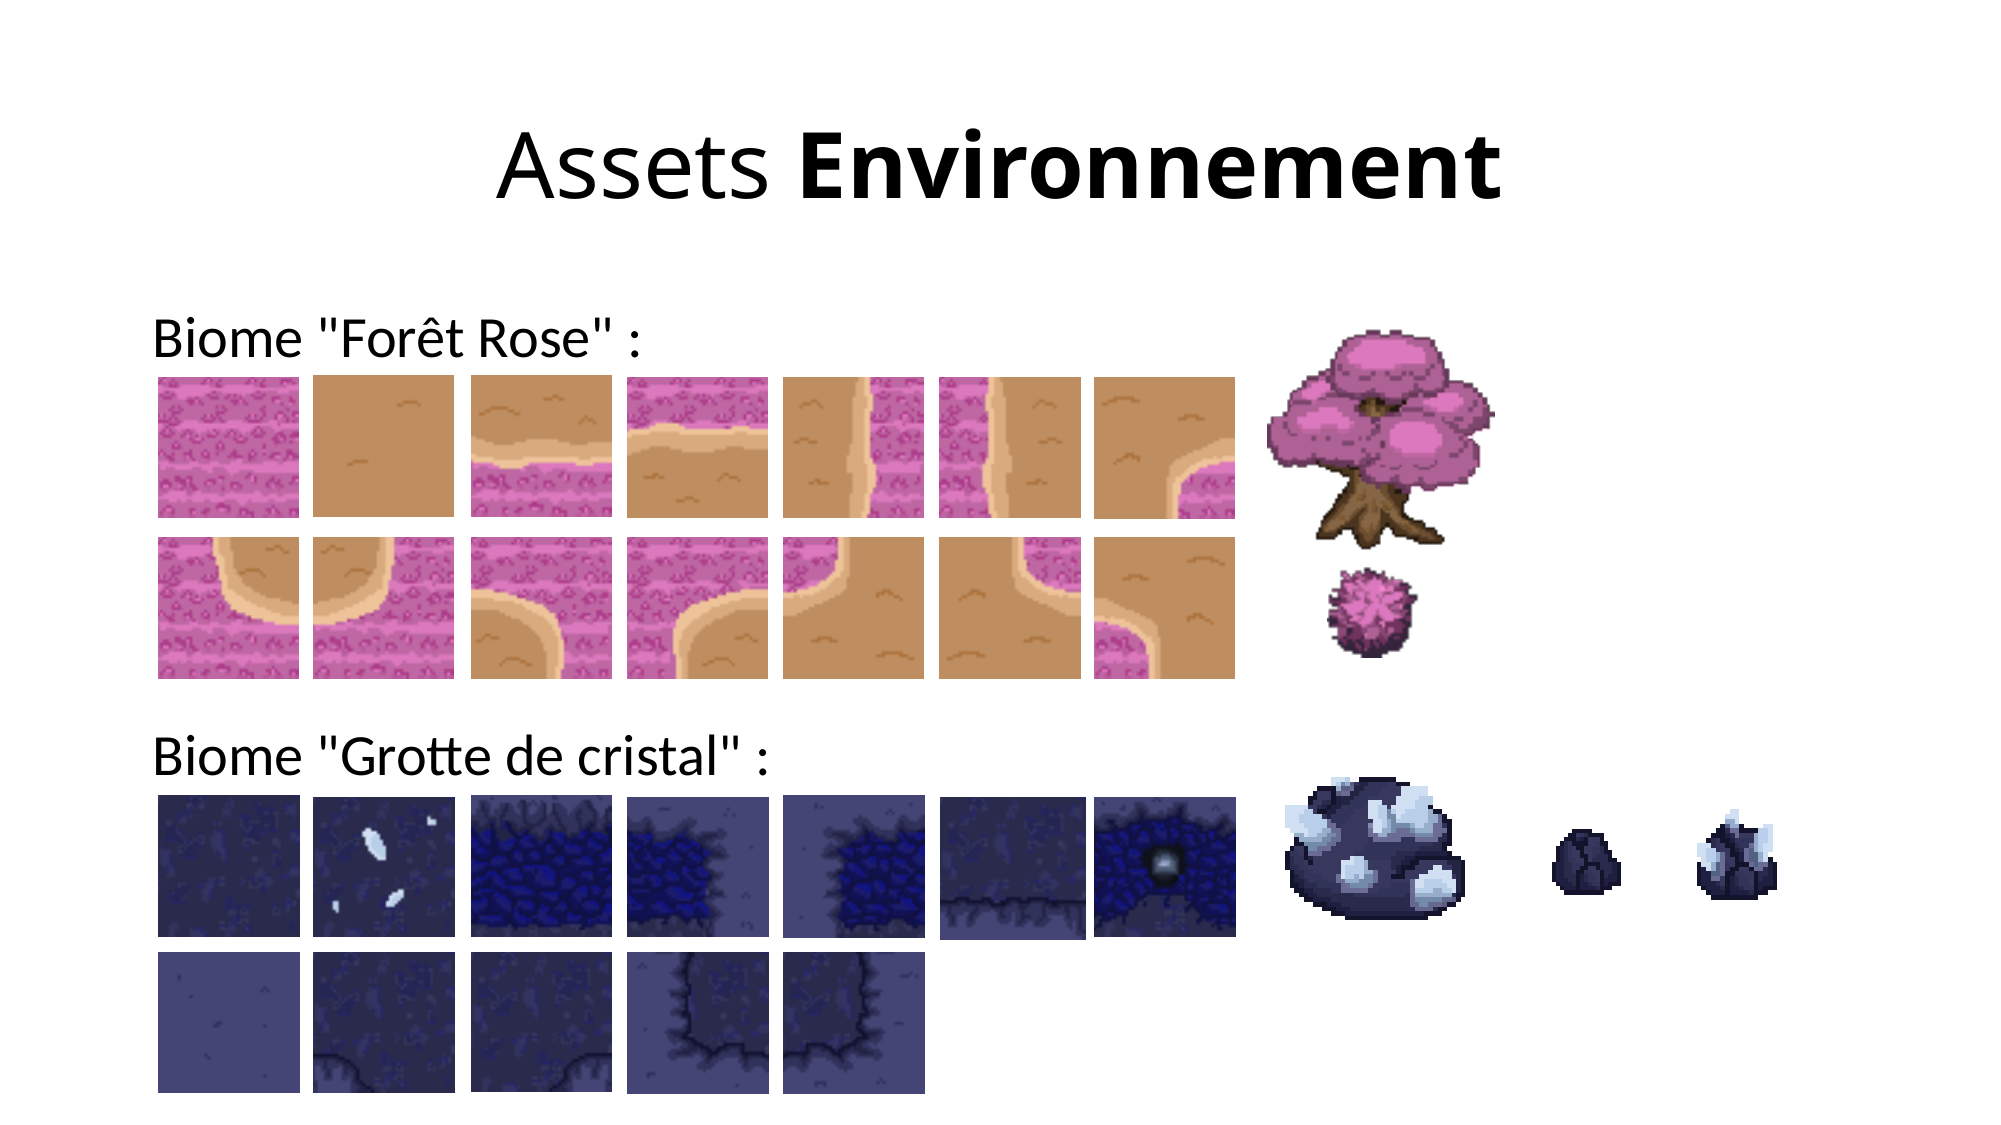

# Assets Environnement
Biome "Forêt Rose" :
Biome "Grotte de cristal" :